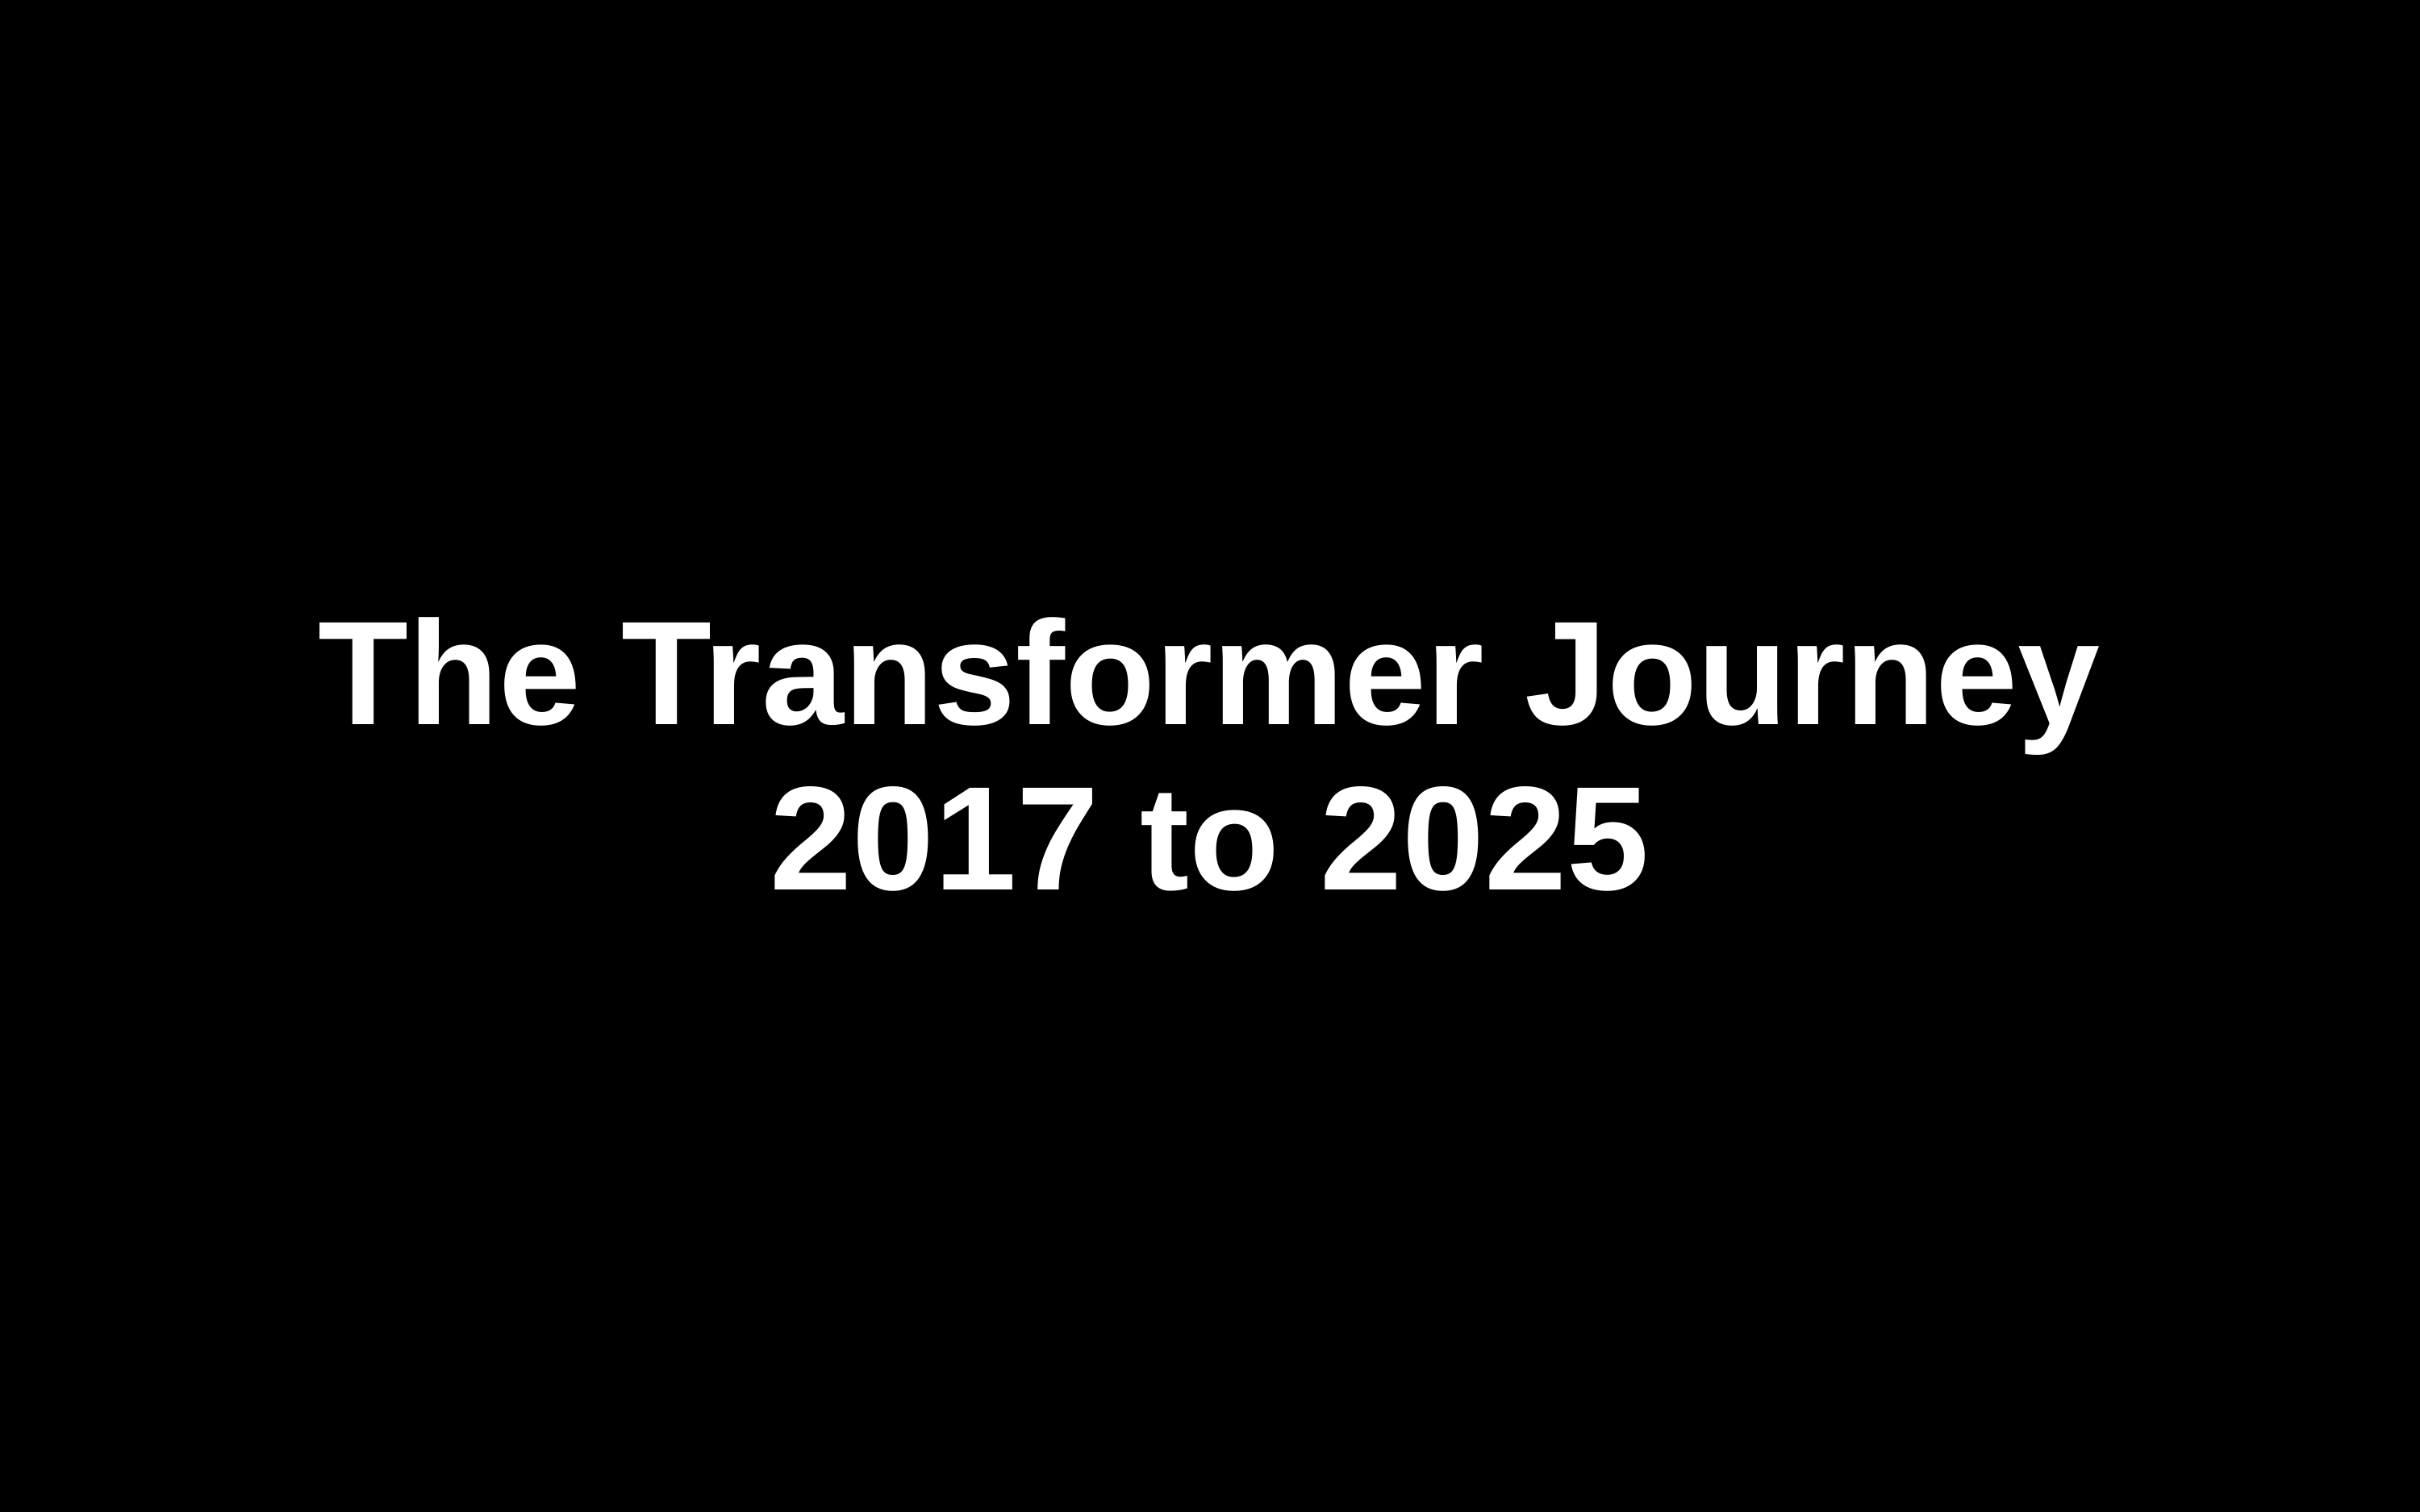

The Transformer Journey 2017 to 2025
Created by Imad Saddik @3CodeCamp
82